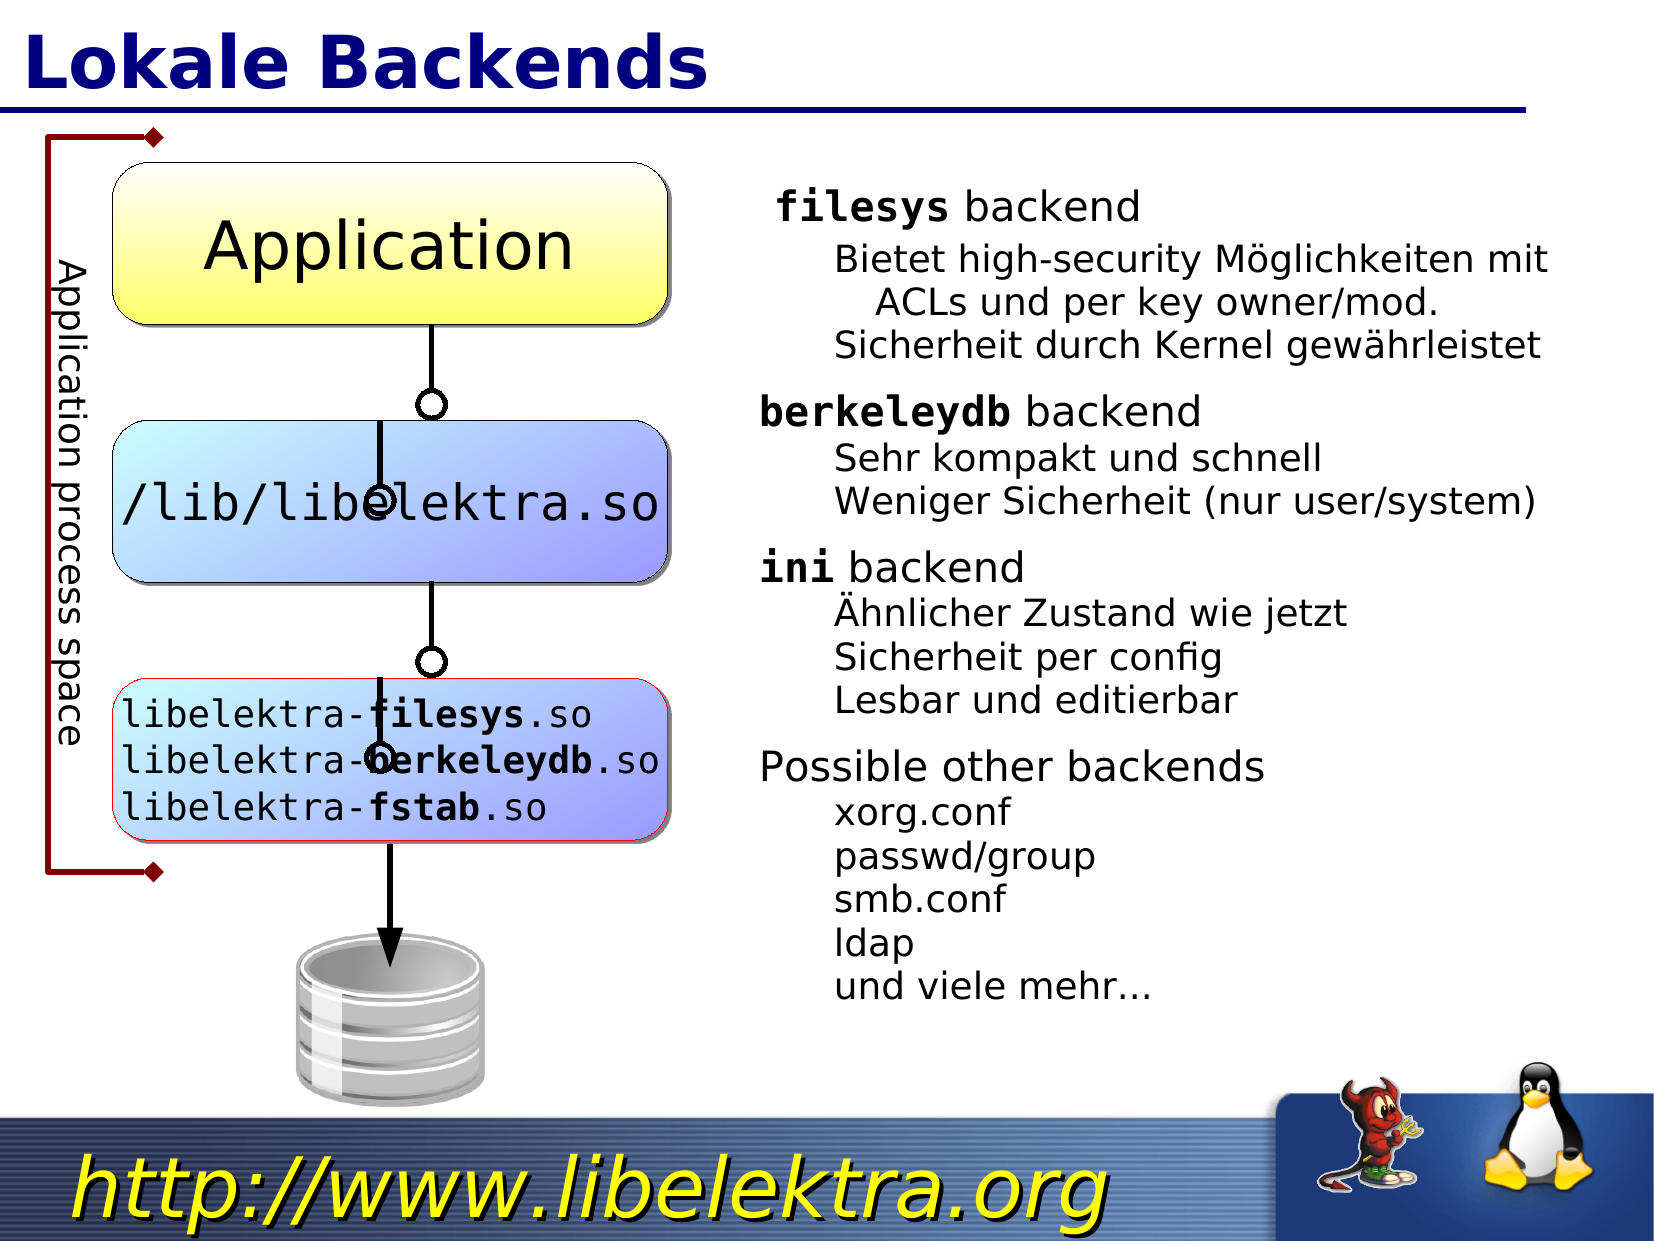

Lokale Backends
Application
/lib/libelektra.so
libelektra-filesys.so
libelektra-berkeleydb.so
libelektra-fstab.so
# filesys backend
Bietet high-security Möglichkeiten mit ACLs und per key owner/mod.
Sicherheit durch Kernel gewährleistet
berkeleydb backend
Sehr kompakt und schnell
Weniger Sicherheit (nur user/system)
ini backend
Ähnlicher Zustand wie jetzt
Sicherheit per config
Lesbar und editierbar
Possible other backends
xorg.conf
passwd/group
smb.conf
ldap
und viele mehr...
Application process space